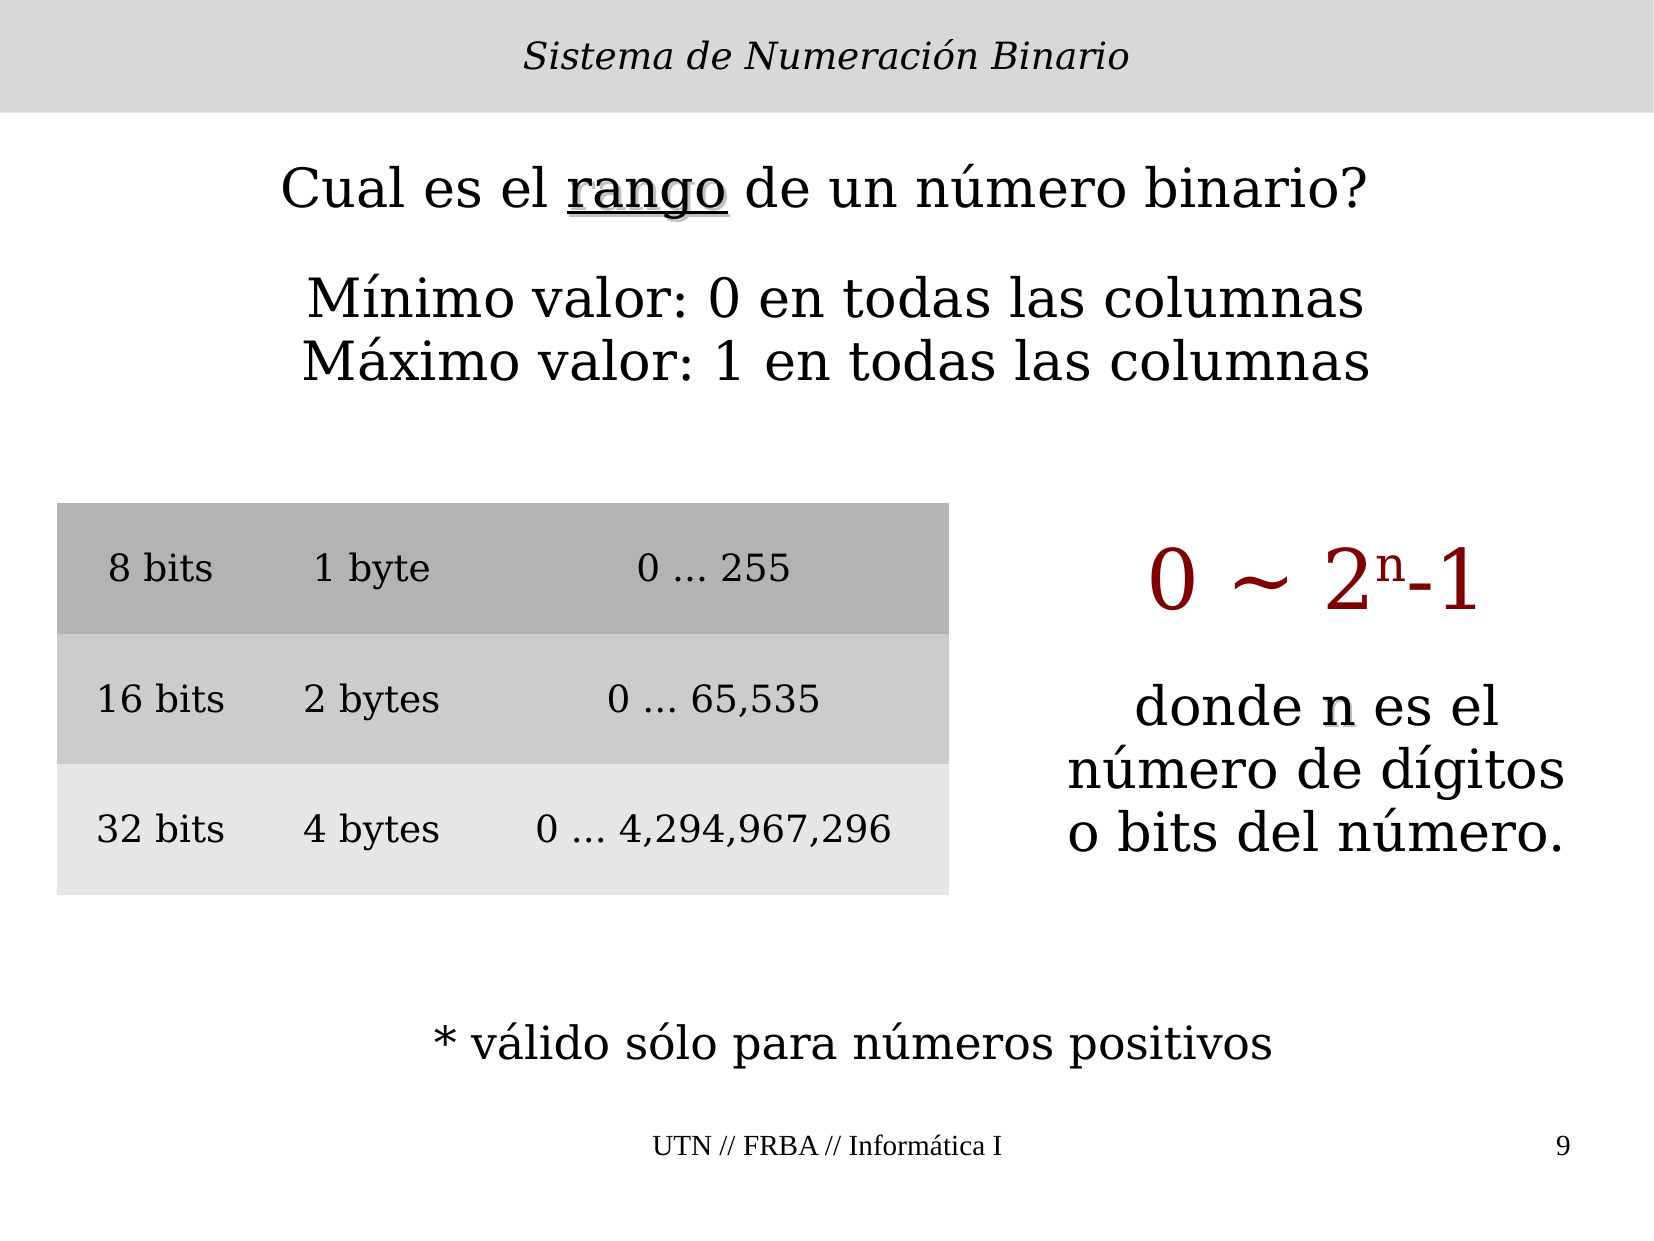

Sistema de Numeración Binario
Cual es el rango de un número binario?
Mínimo valor: 0 en todas las columnas
Máximo valor: 1 en todas las columnas
| 8 bits | 1 byte | 0 ... 255 |
| --- | --- | --- |
| 16 bits | 2 bytes | 0 ... 65,535 |
| 32 bits | 4 bytes | 0 ... 4,294,967,296 |
0 ~ 2n-1
donde n es el número de dígitos o bits del número.
* válido sólo para números positivos
UTN // FRBA // Informática I
9